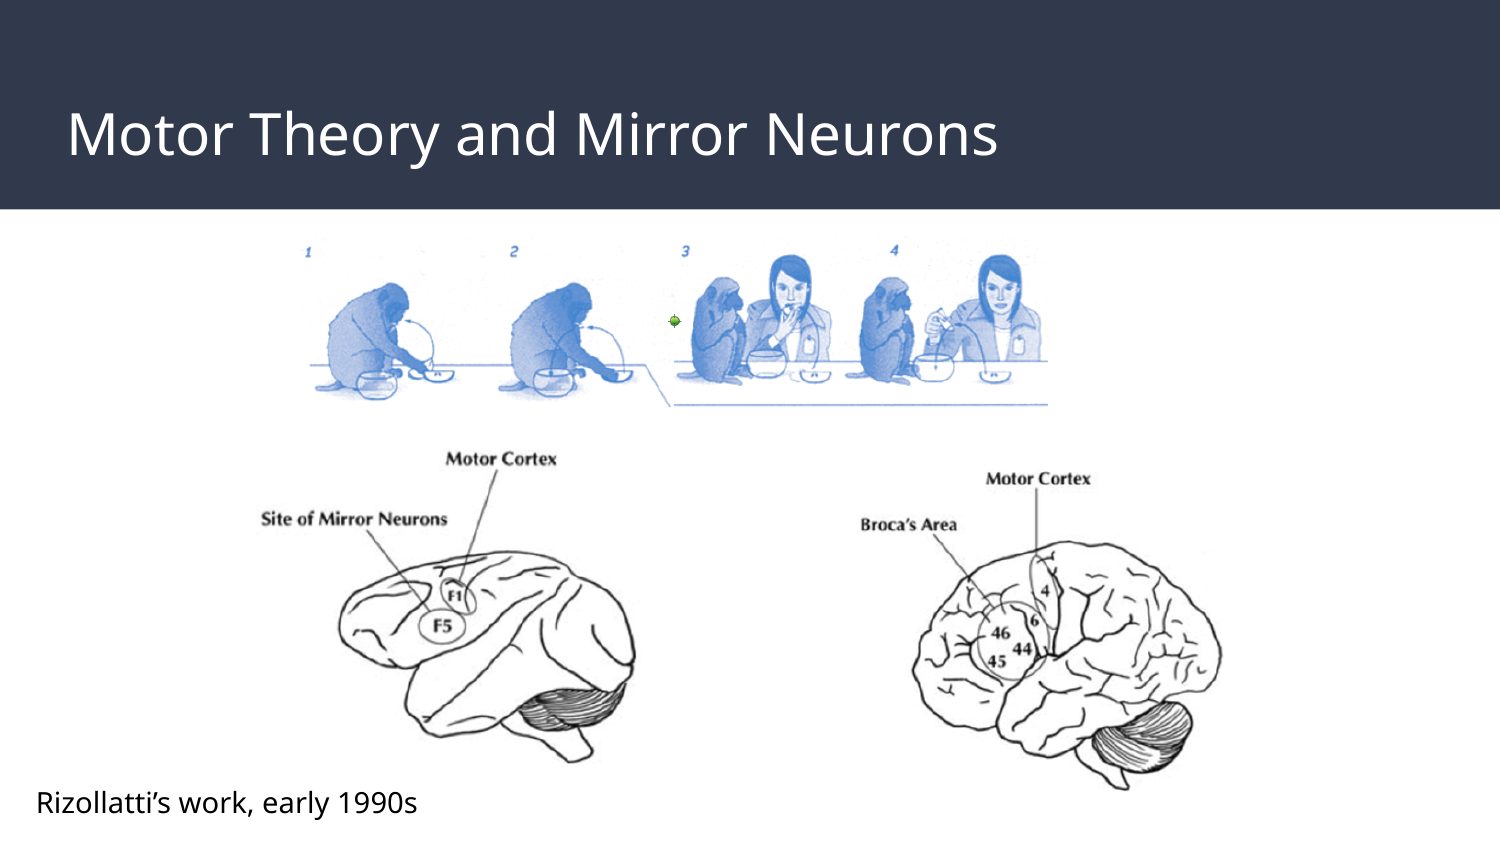

# Motor Theory and Mirror Neurons
Rizollatti’s work, early 1990s